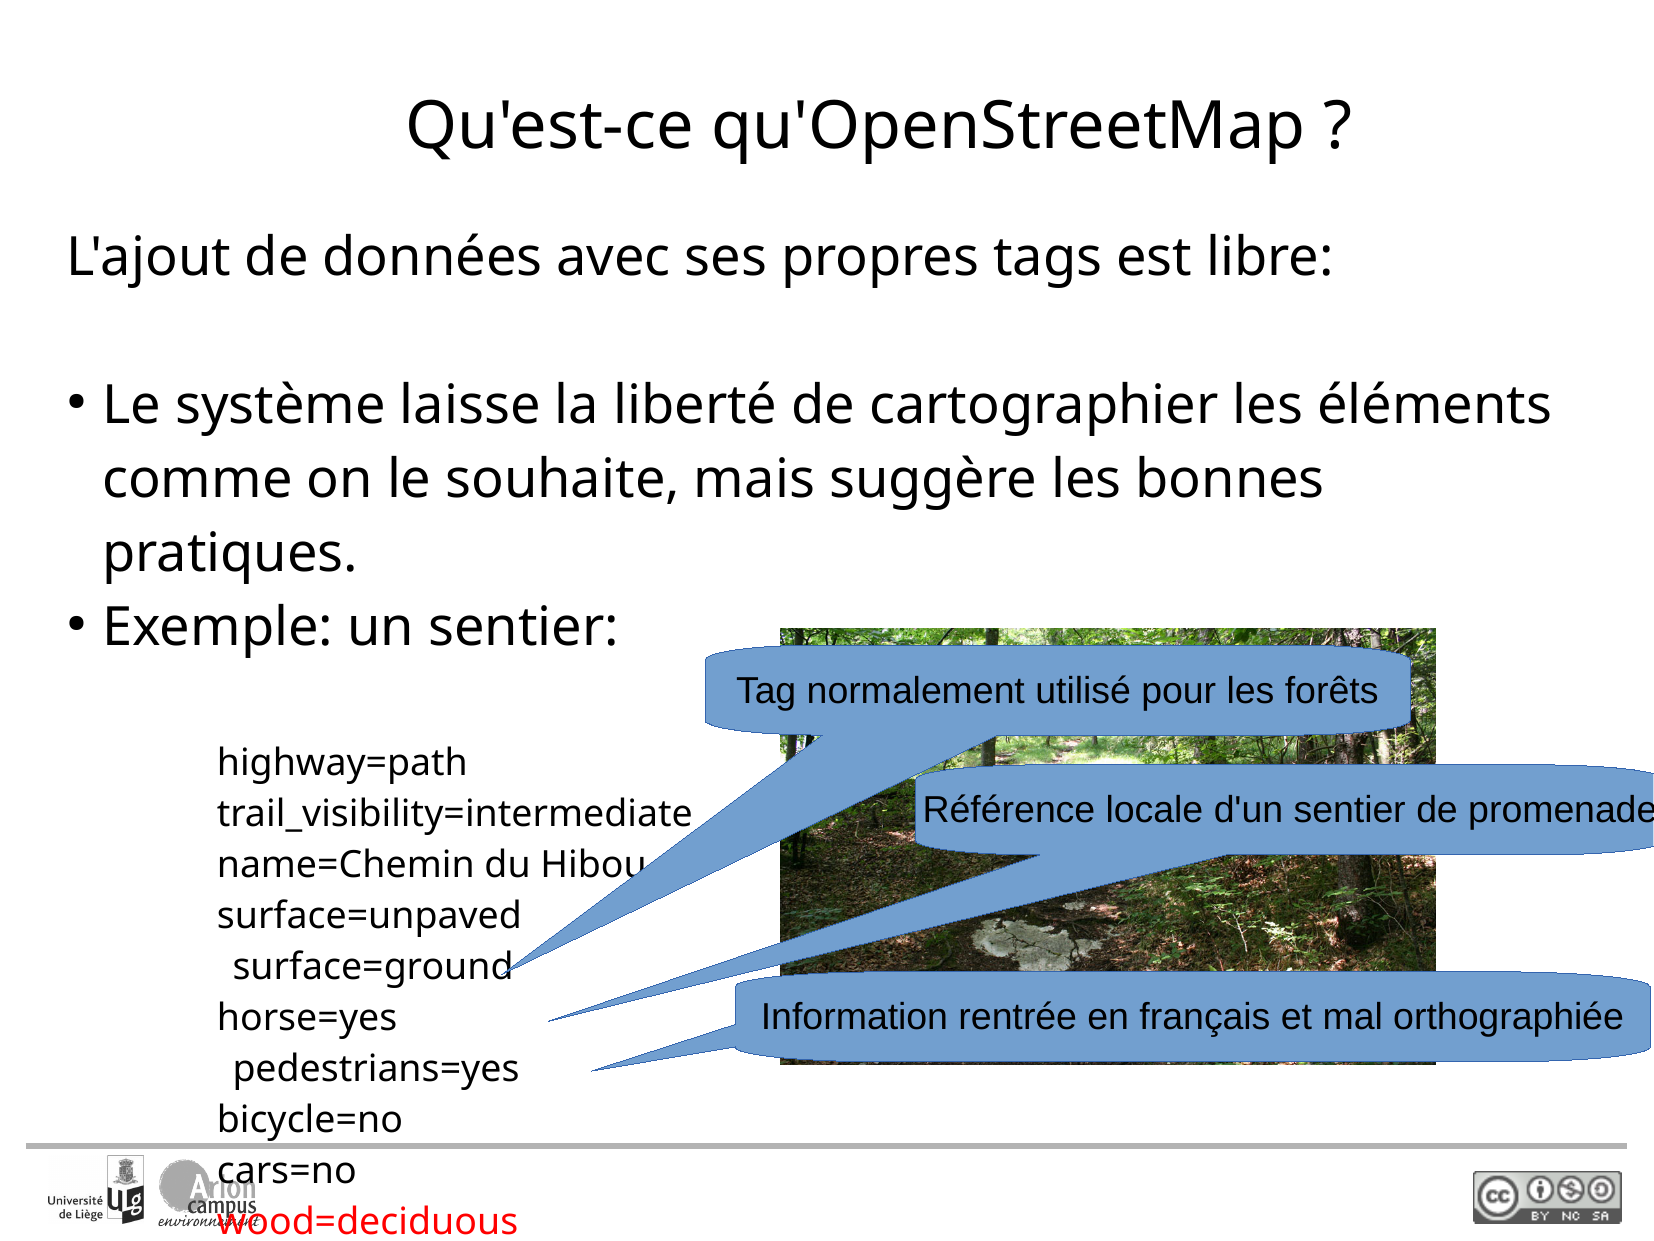

# Qu'est-ce qu'OpenStreetMap ?
L'ajout de données avec ses propres tags est libre:
Le système laisse la liberté de cartographier les éléments comme on le souhaite, mais suggère les bonnes pratiques.
Exemple: un sentier:
		highway=path
		trail_visibility=intermediate
		name=Chemin du Hibou
		surface=unpaved
 surface=ground
		horse=yes
 pedestrians=yes
		bicycle=no
		cars=no
 		wood=deciduous
		ref=tarpan circuit D
		nom=senttiér du hibou
		...
Tag normalement utilisé pour les forêts
Référence locale d'un sentier de promenade
Information rentrée en français et mal orthographiée